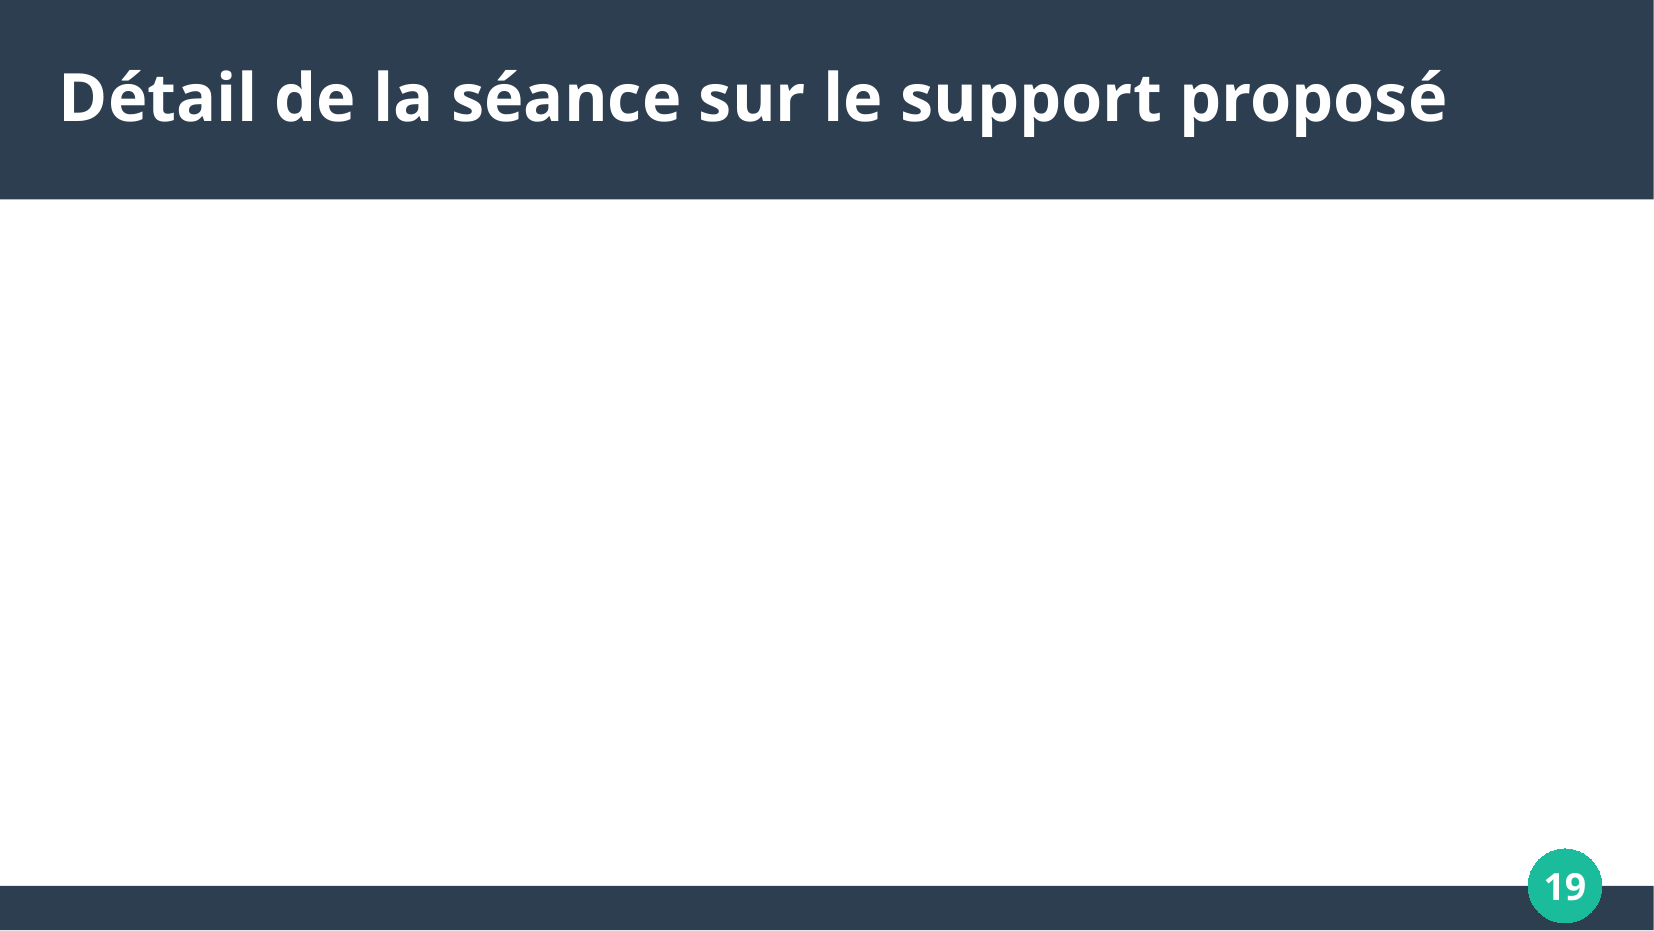

# Détail de la séance sur le support proposé
19